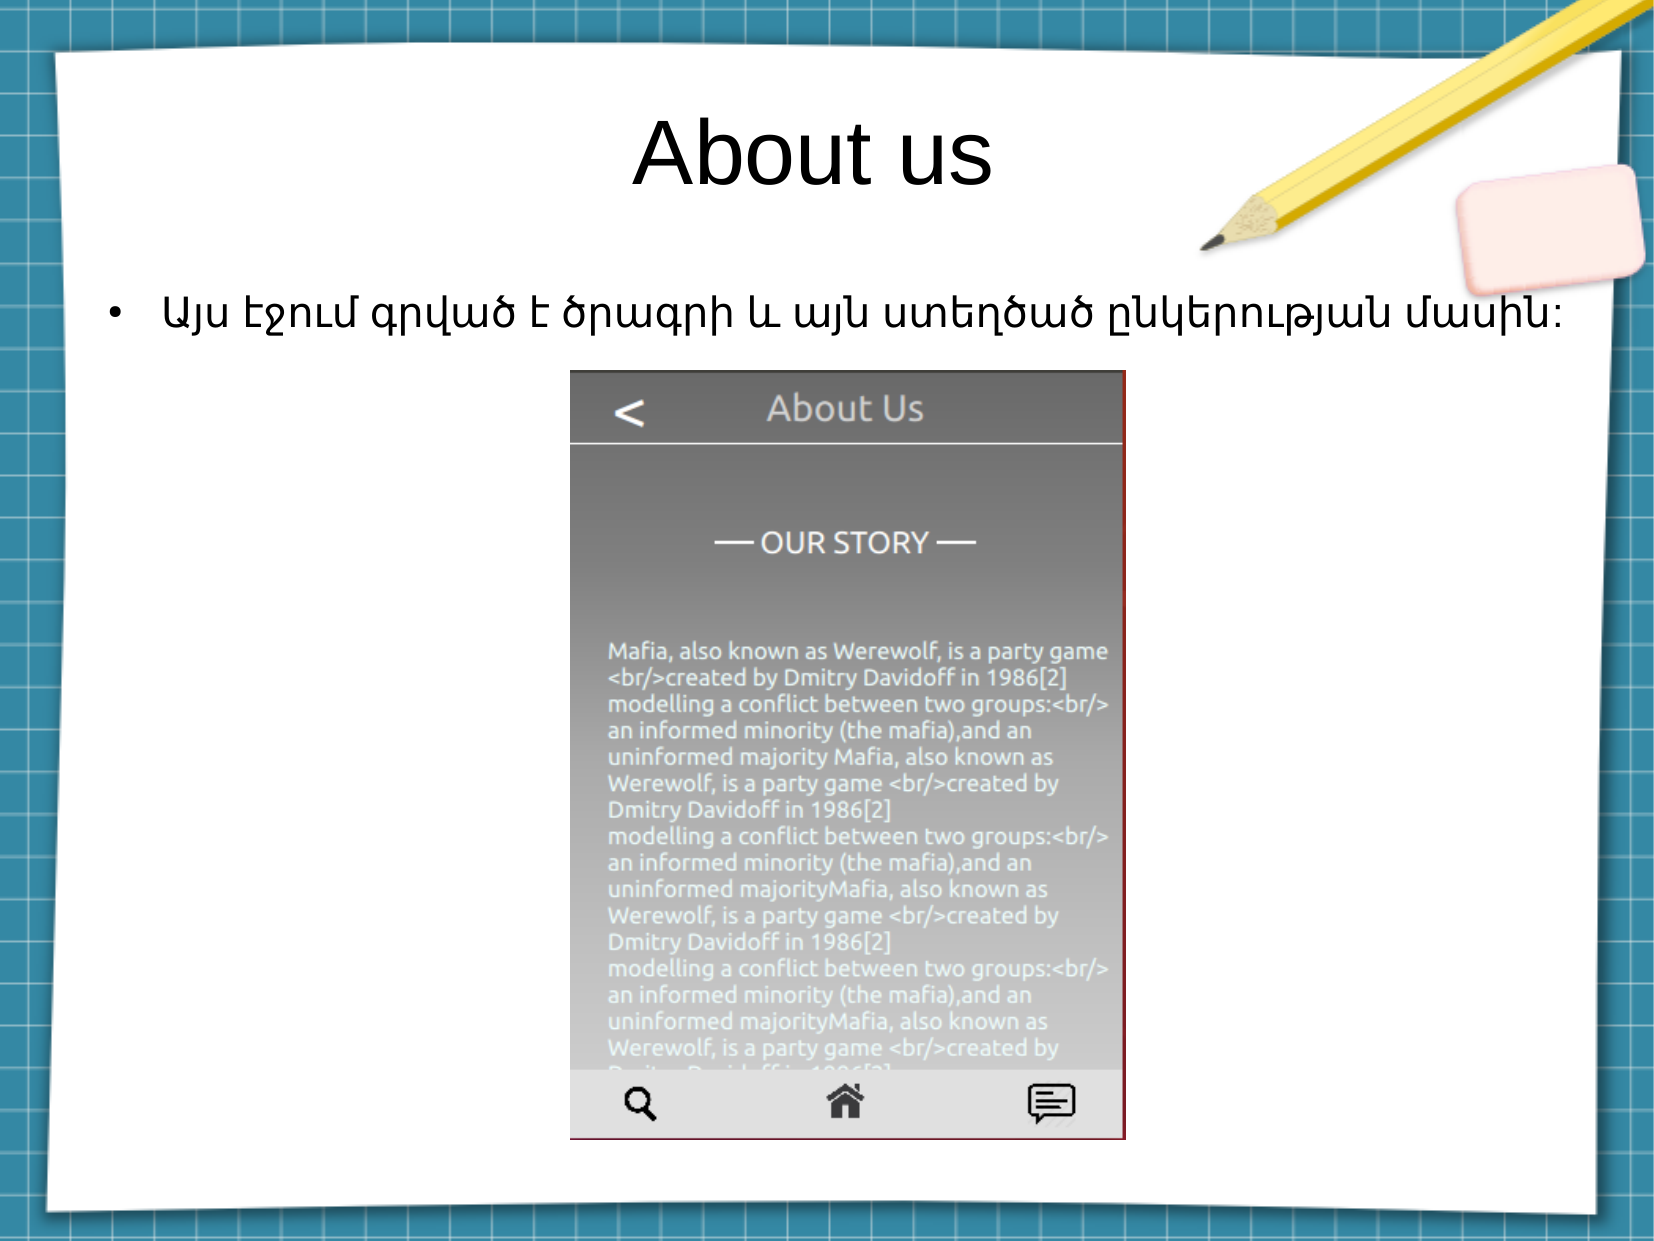

# About us
Այս էջում գրված է ծրագրի և այն ստեղծած ընկերության մասին: